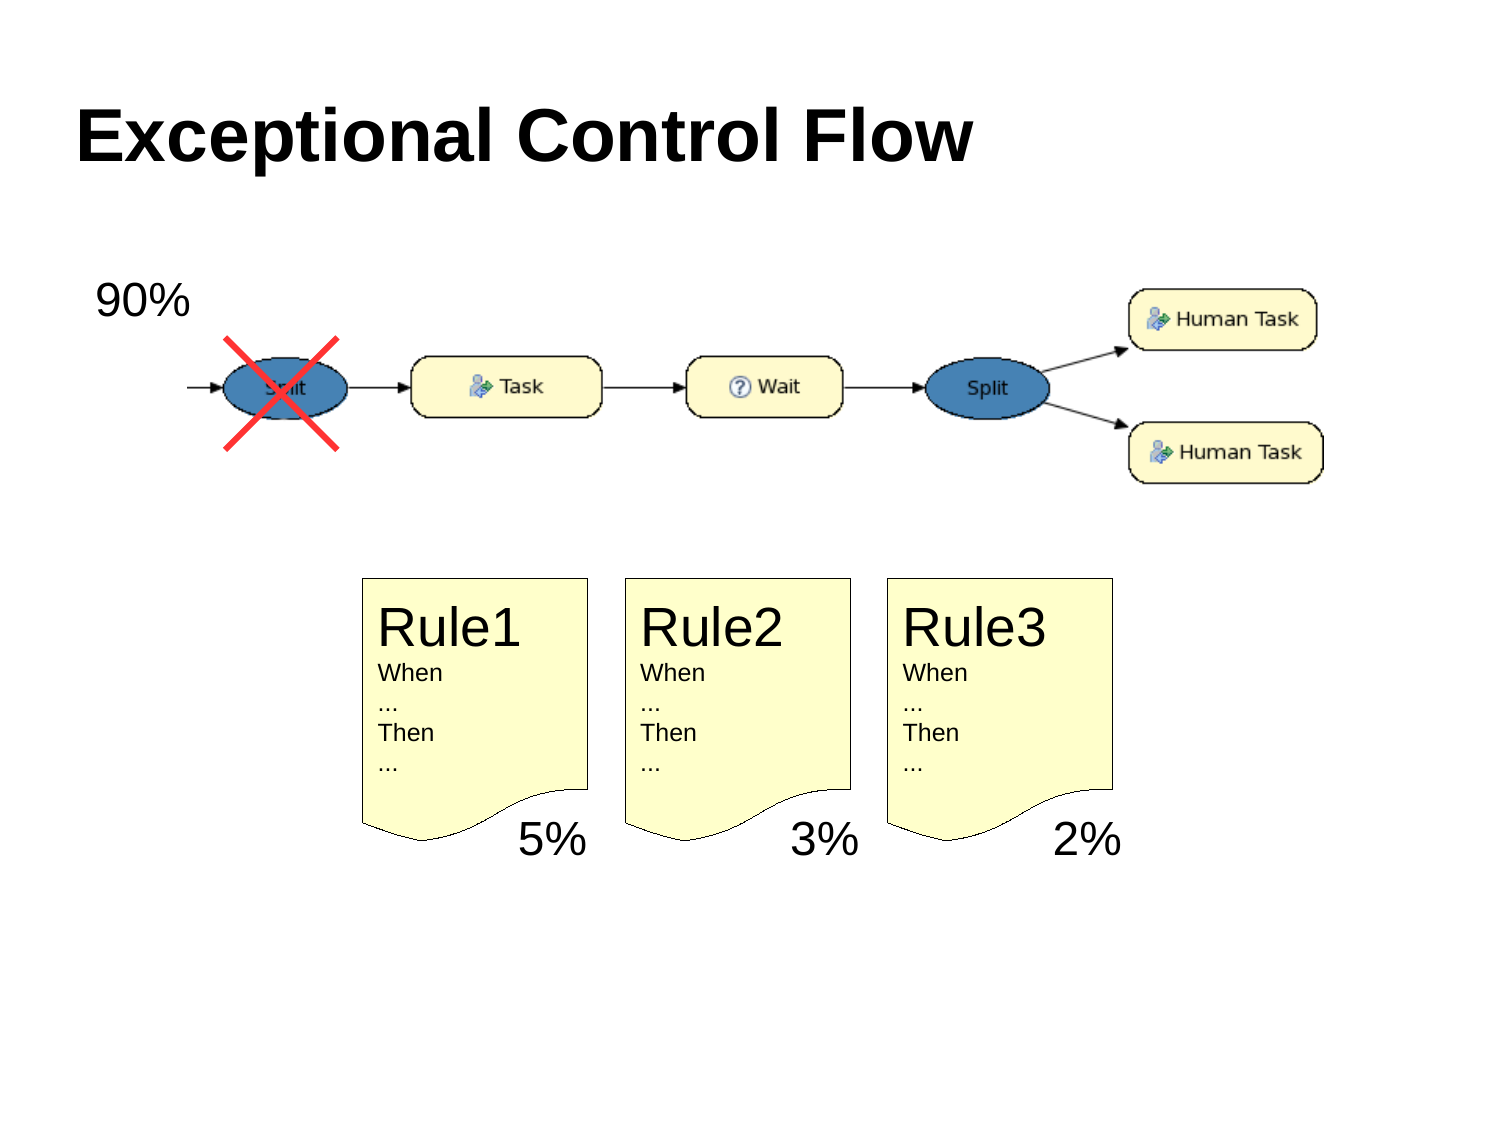

# Exceptional Control Flow
90%
Rule1
When
...
Then
...
Rule2
When
...
Then
...
Rule3
When
...
Then
...
5%
3%
2%